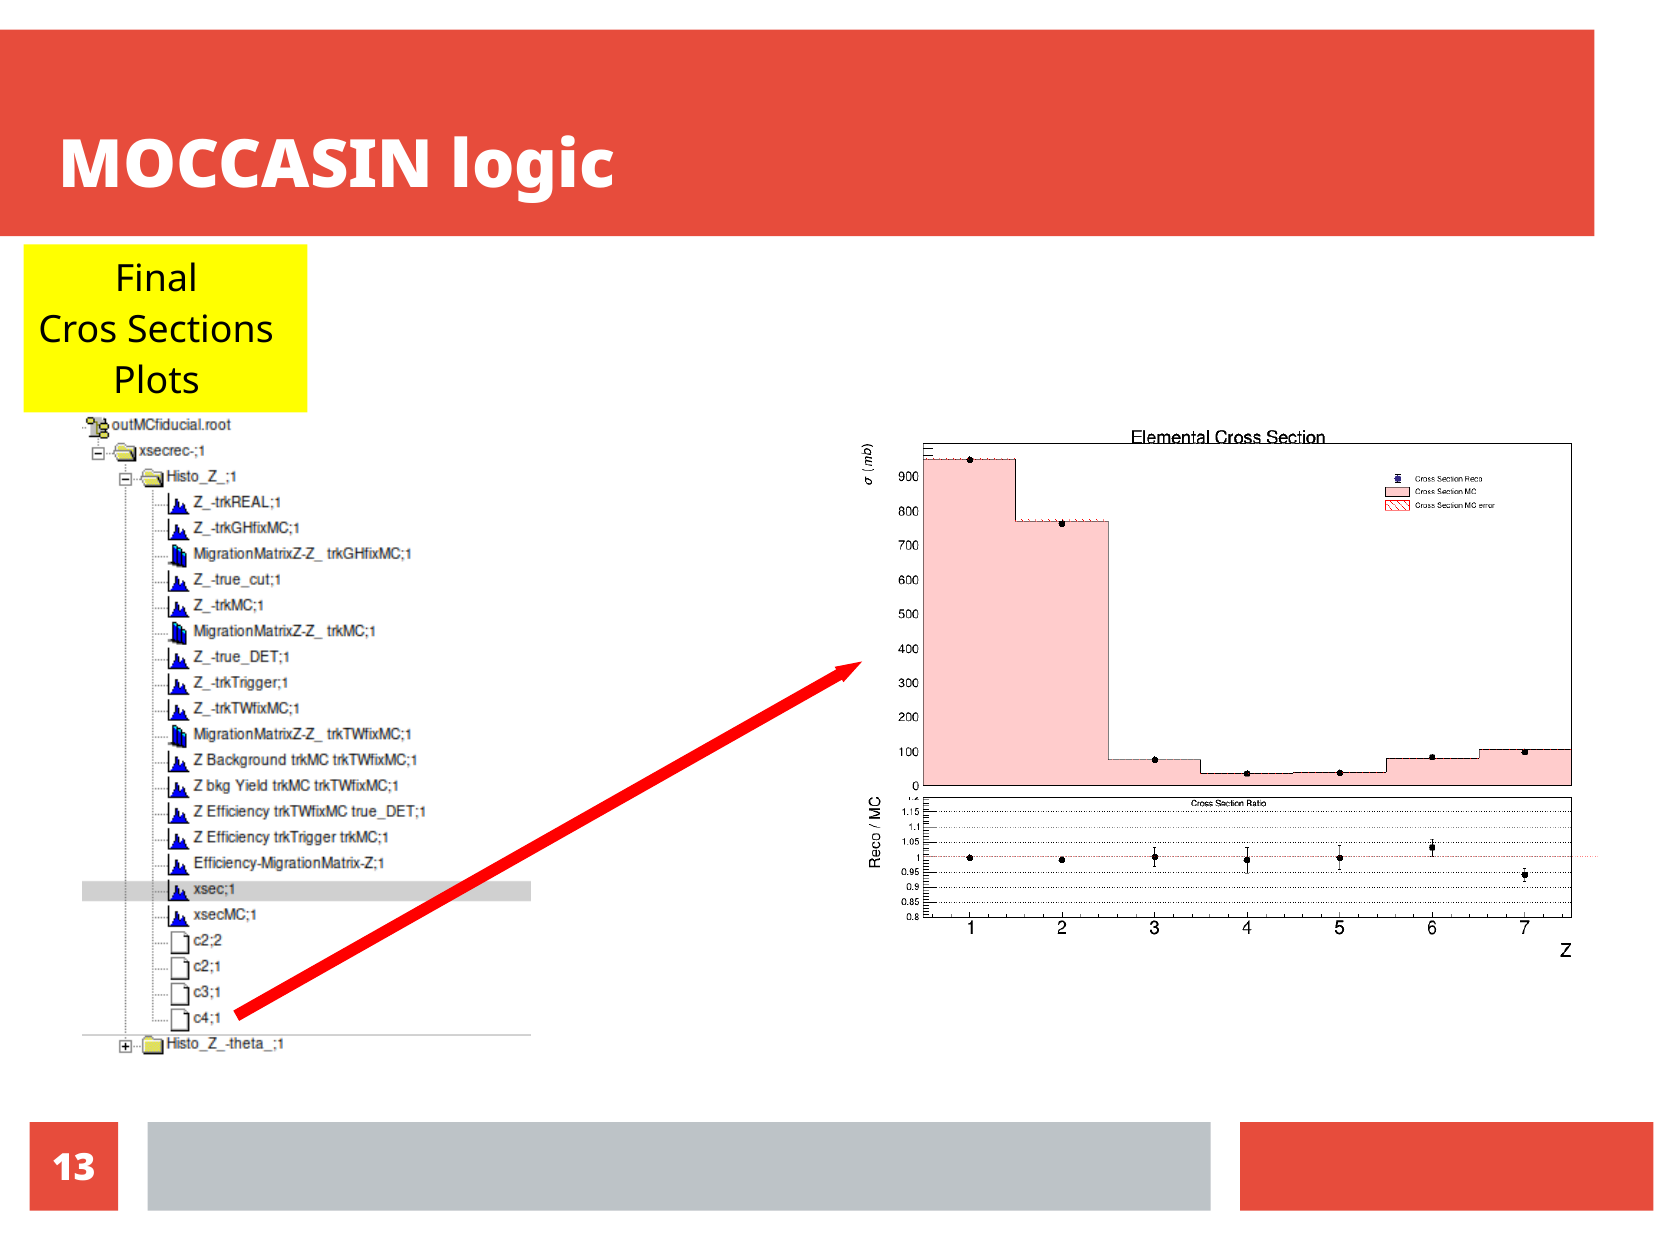

# MOCCASIN logic
Final
Cros Sections
Plots
13